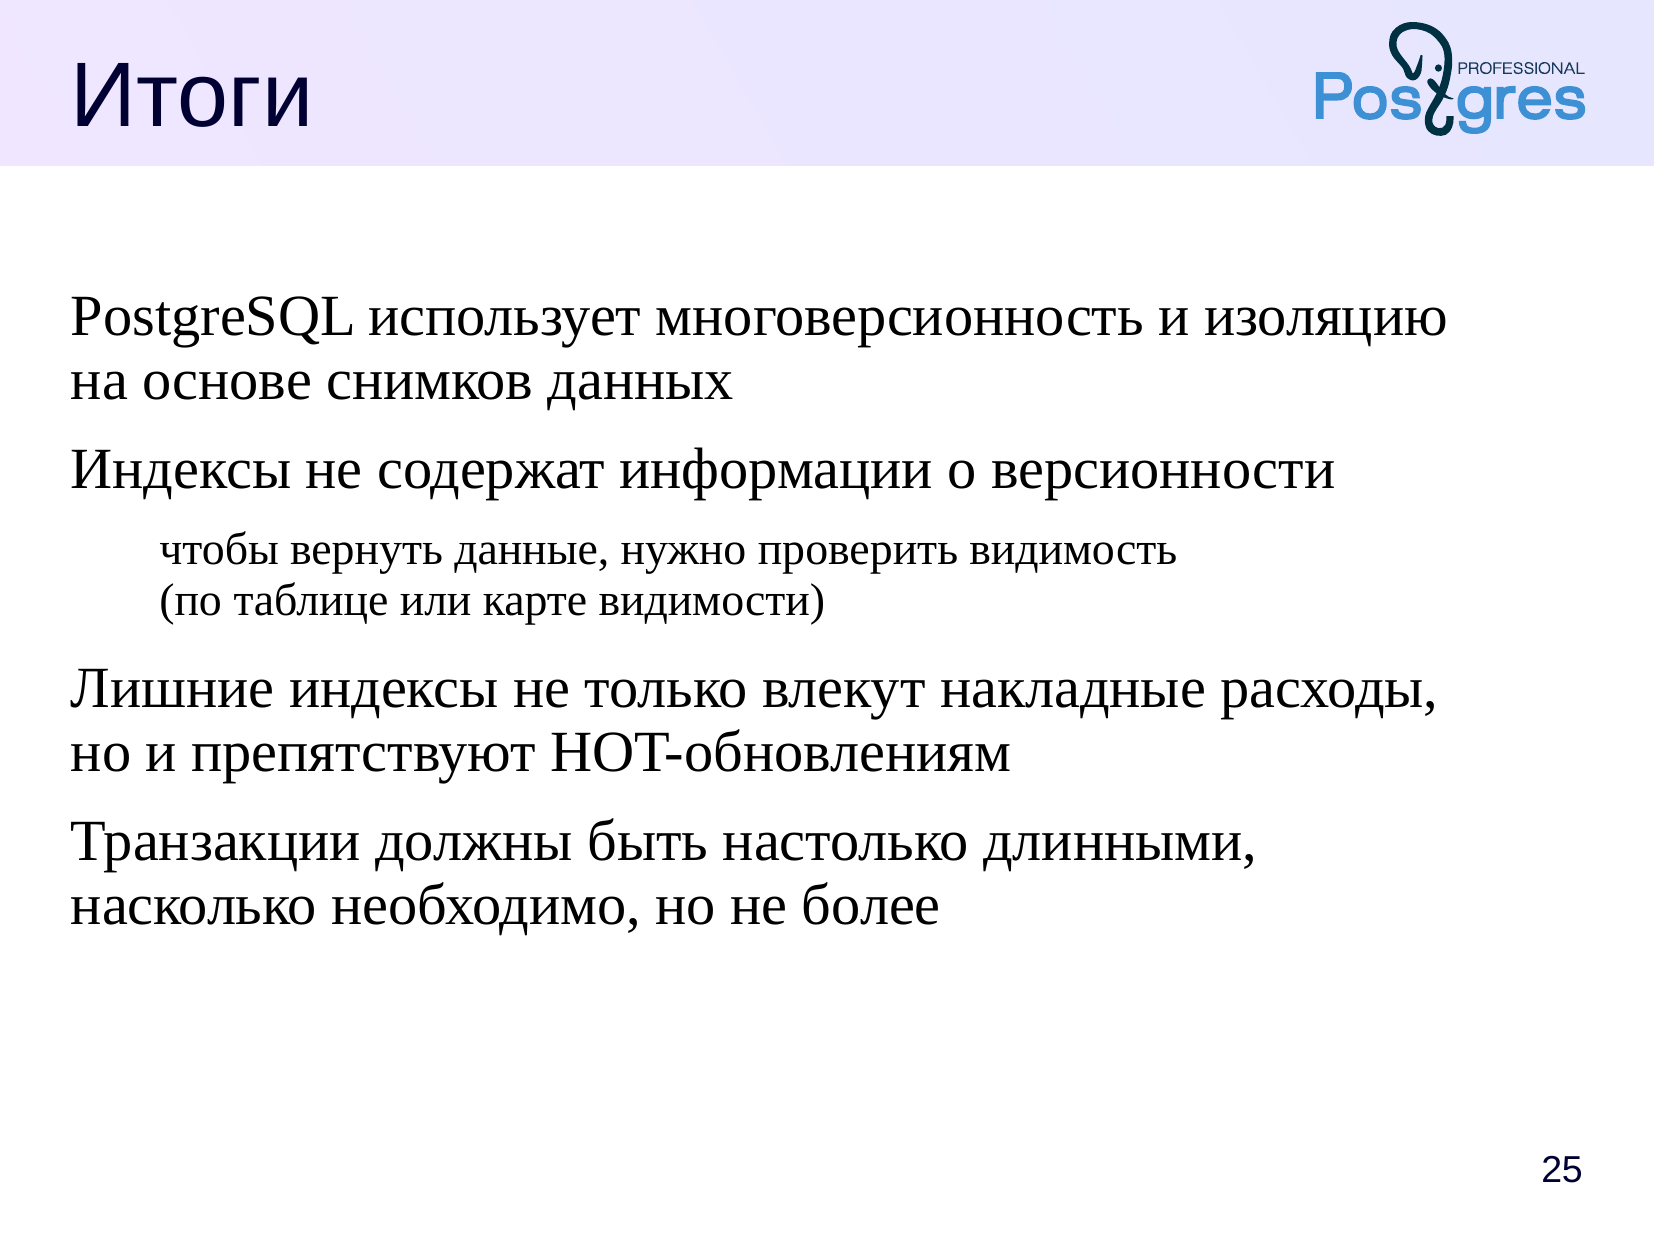

# Итоги
PostgreSQL использует многоверсионность и изоляцию
на основе снимков данных
Индексы не содержат информации о версионности
чтобы вернуть данные, нужно проверить видимость
(по таблице или карте видимости)
Лишние индексы не только влекут накладные расходы,
но и препятствуют HOT-обновлениям
Транзакции должны быть настолько длинными,
насколько необходимо, но не более